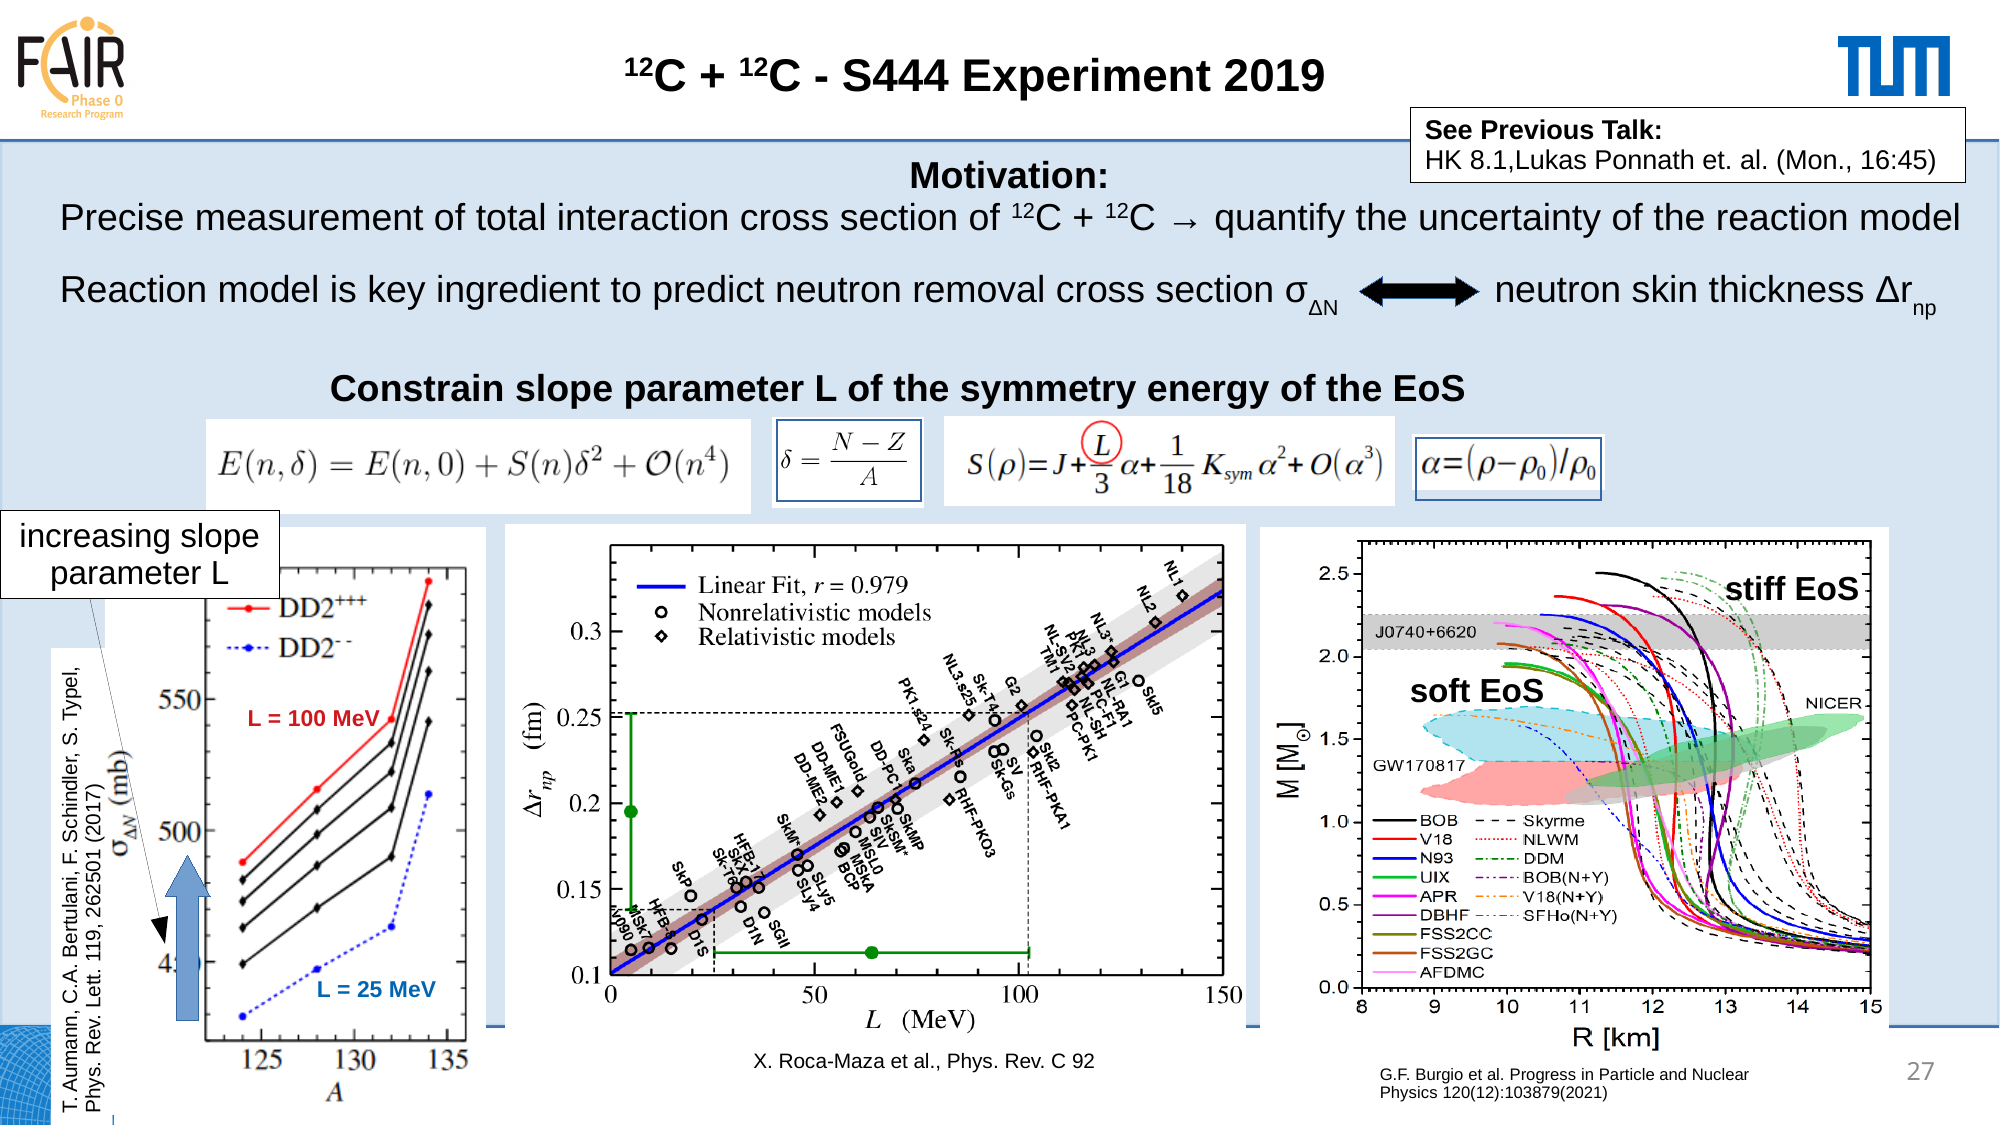

12C + 12C - S444 Experiment 2019
See Previous Talk:
HK 8.1,Lukas Ponnath et. al. (Mon., 16:45)
Motivation:
Precise measurement of total interaction cross section of 12C + 12C → quantify the uncertainty of the reaction model
Reaction model is key ingredient to predict neutron removal cross section σΔN neutron skin thickness Δrnp
Constrain slope parameter L of the symmetry energy of the EoS
increasing slope parameter L
stiff EoS
soft EoS
L = 100 MeV
T. Aumann, C.A. Bertulani, F. Schindler, S. Typel, Phys. Rev. Lett. 119, 262501 (2017)
L = 25 MeV
X. Roca-Maza et al., Phys. Rev. C 92
27
G.F. Burgio et al. Progress in Particle and Nuclear Physics 120(12):103879(2021)
Final Goal:
Precise pred. Of neutron removal cross section-